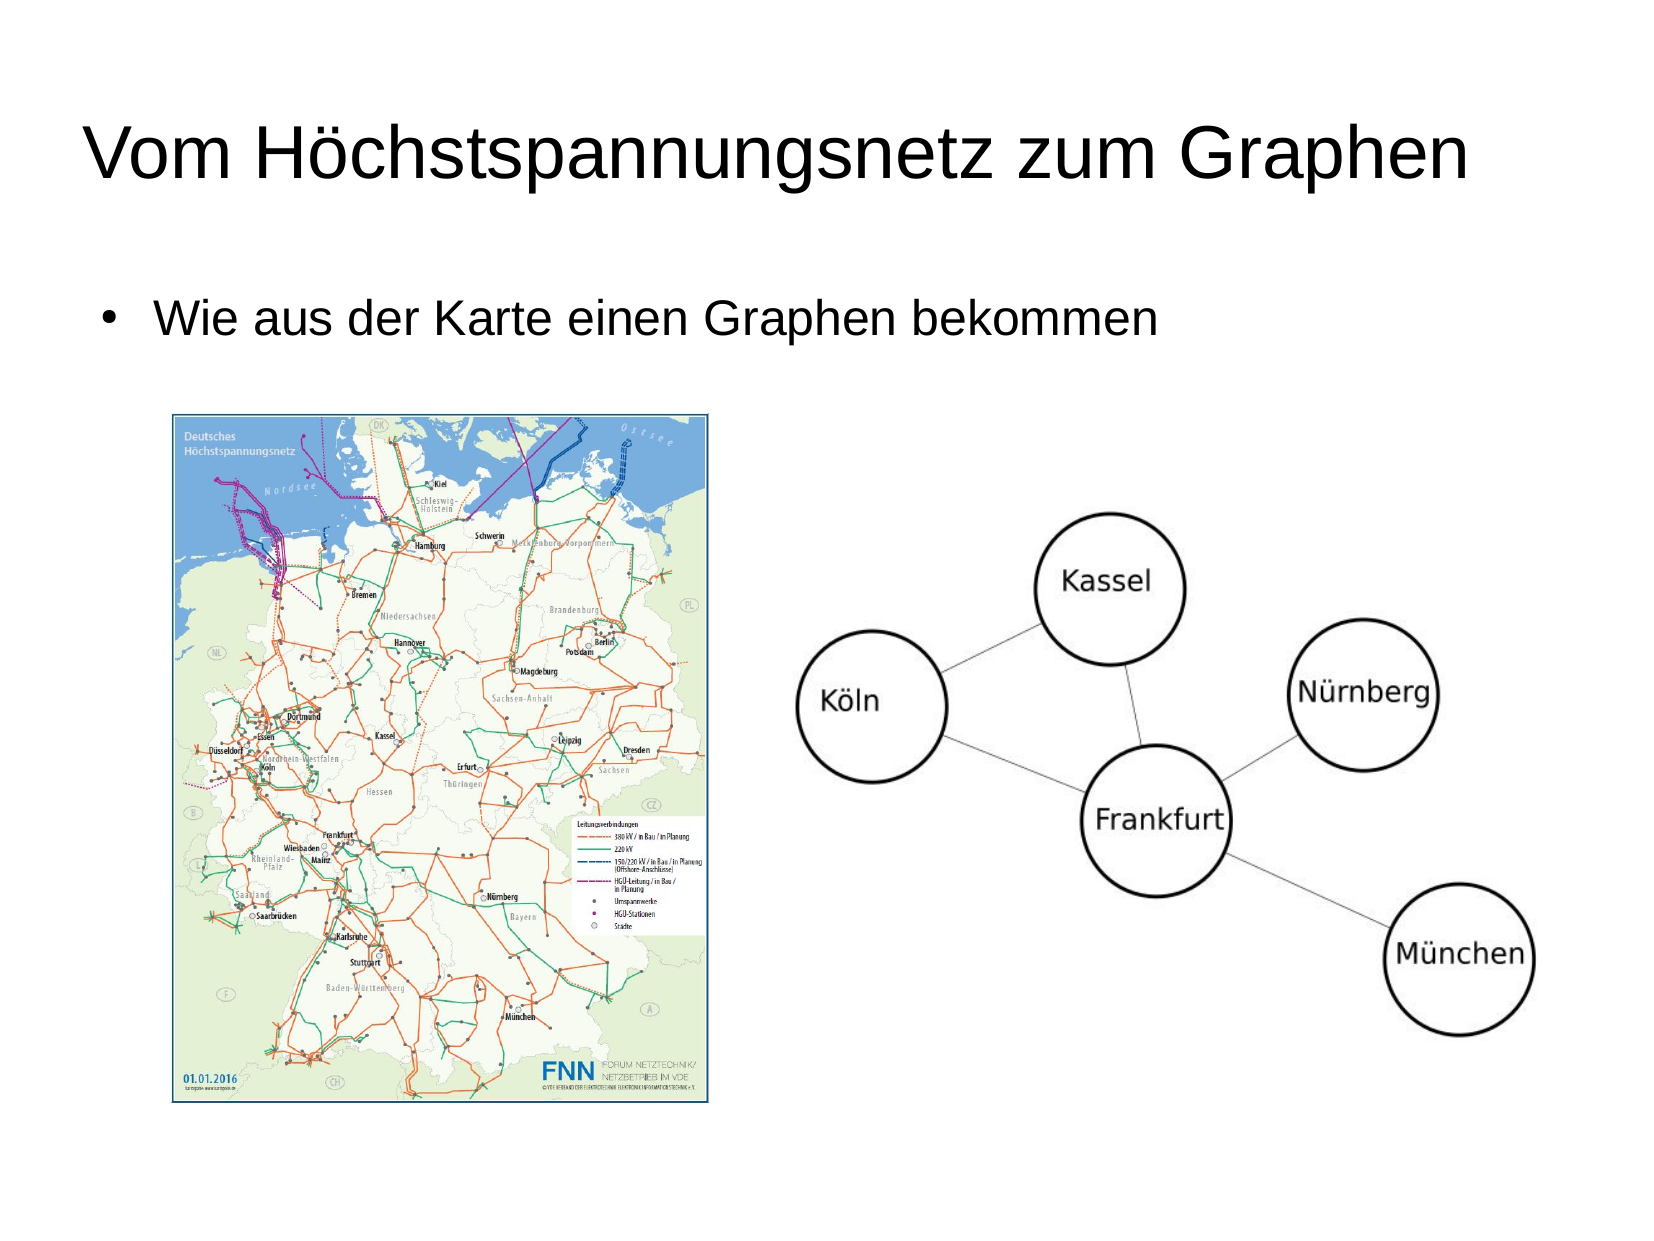

# Vom Höchstspannungsnetz zum Graphen
Wie aus der Karte einen Graphen bekommen